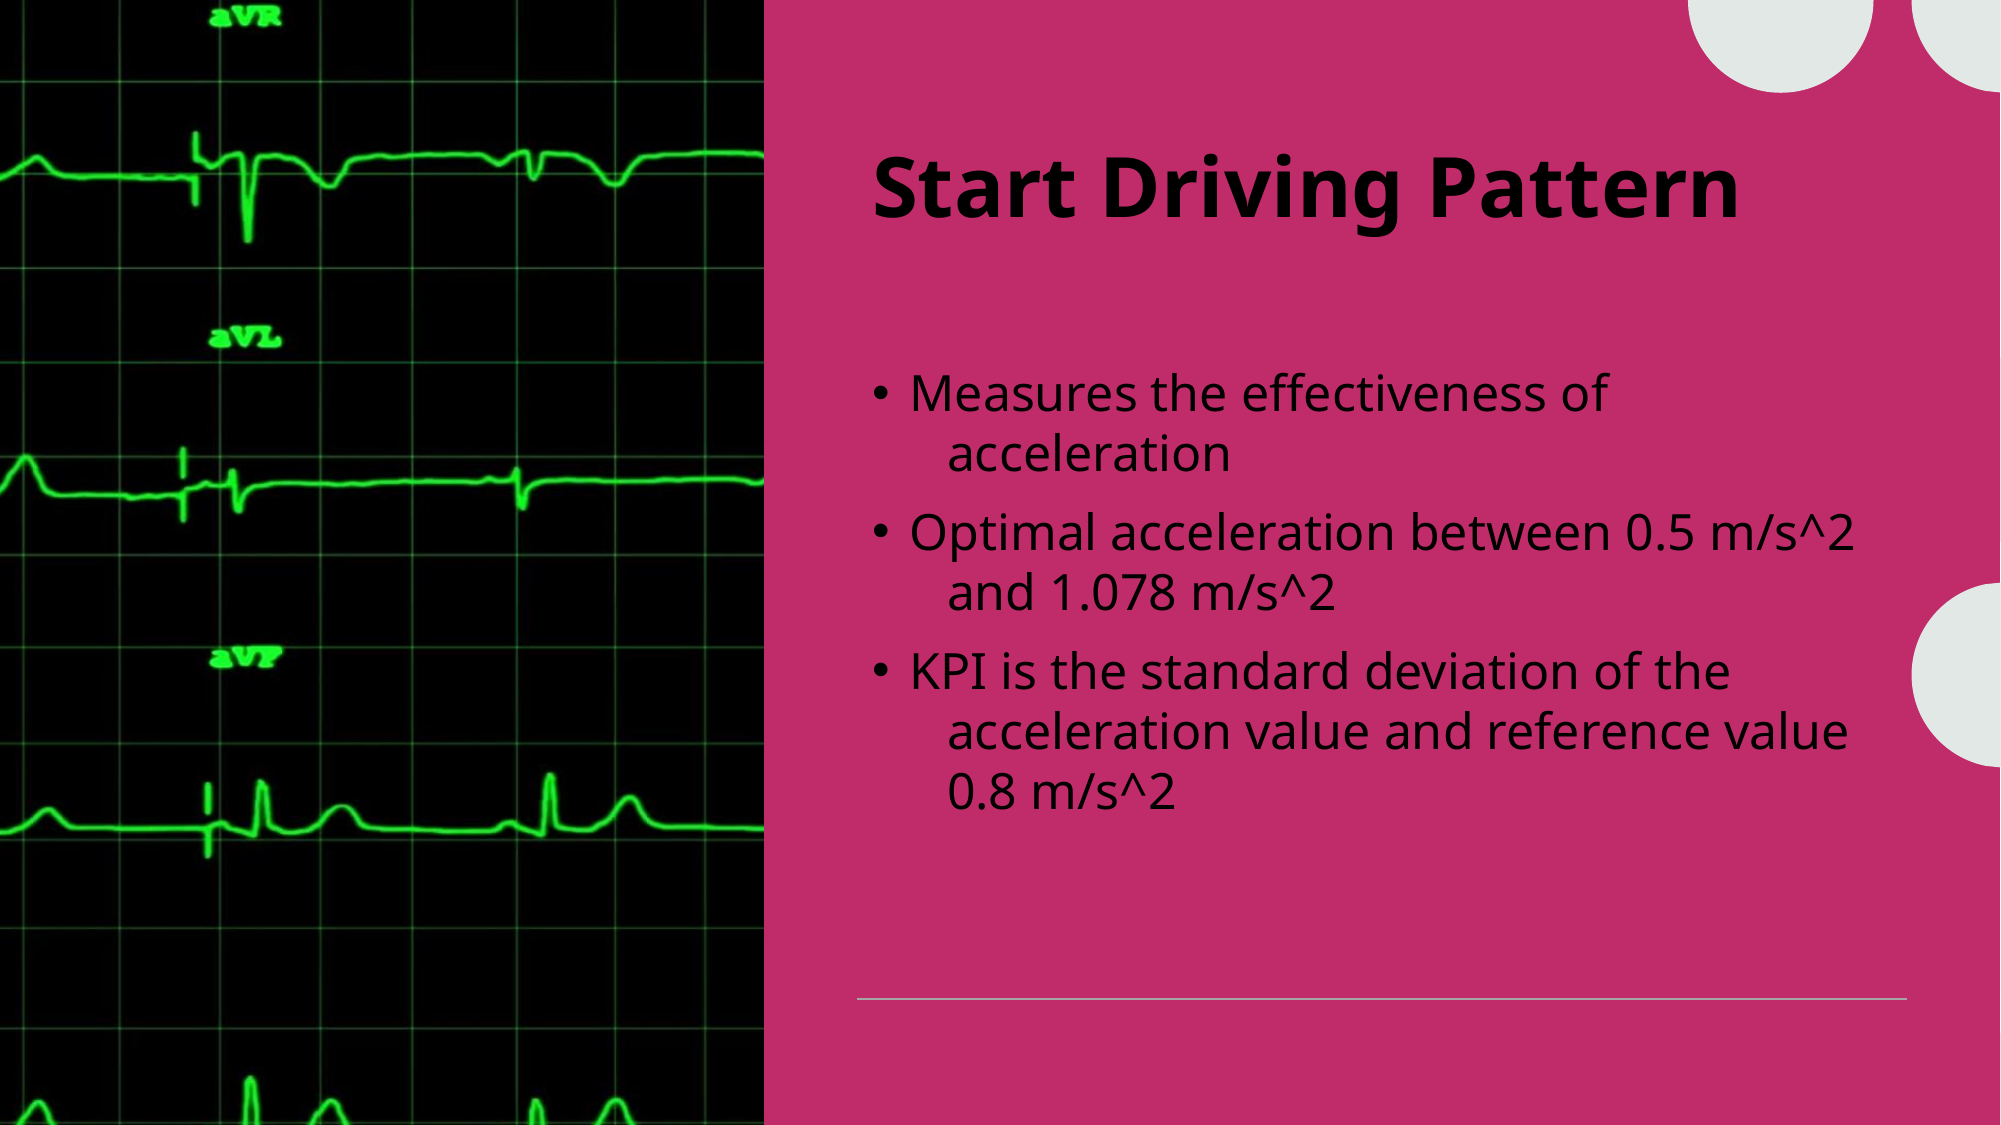

# Start Driving Pattern
Measures the effectiveness of acceleration
Optimal acceleration between 0.5 m/s^2 and 1.078 m/s^2
KPI is the standard deviation of the acceleration value and reference value 0.8 m/s^2